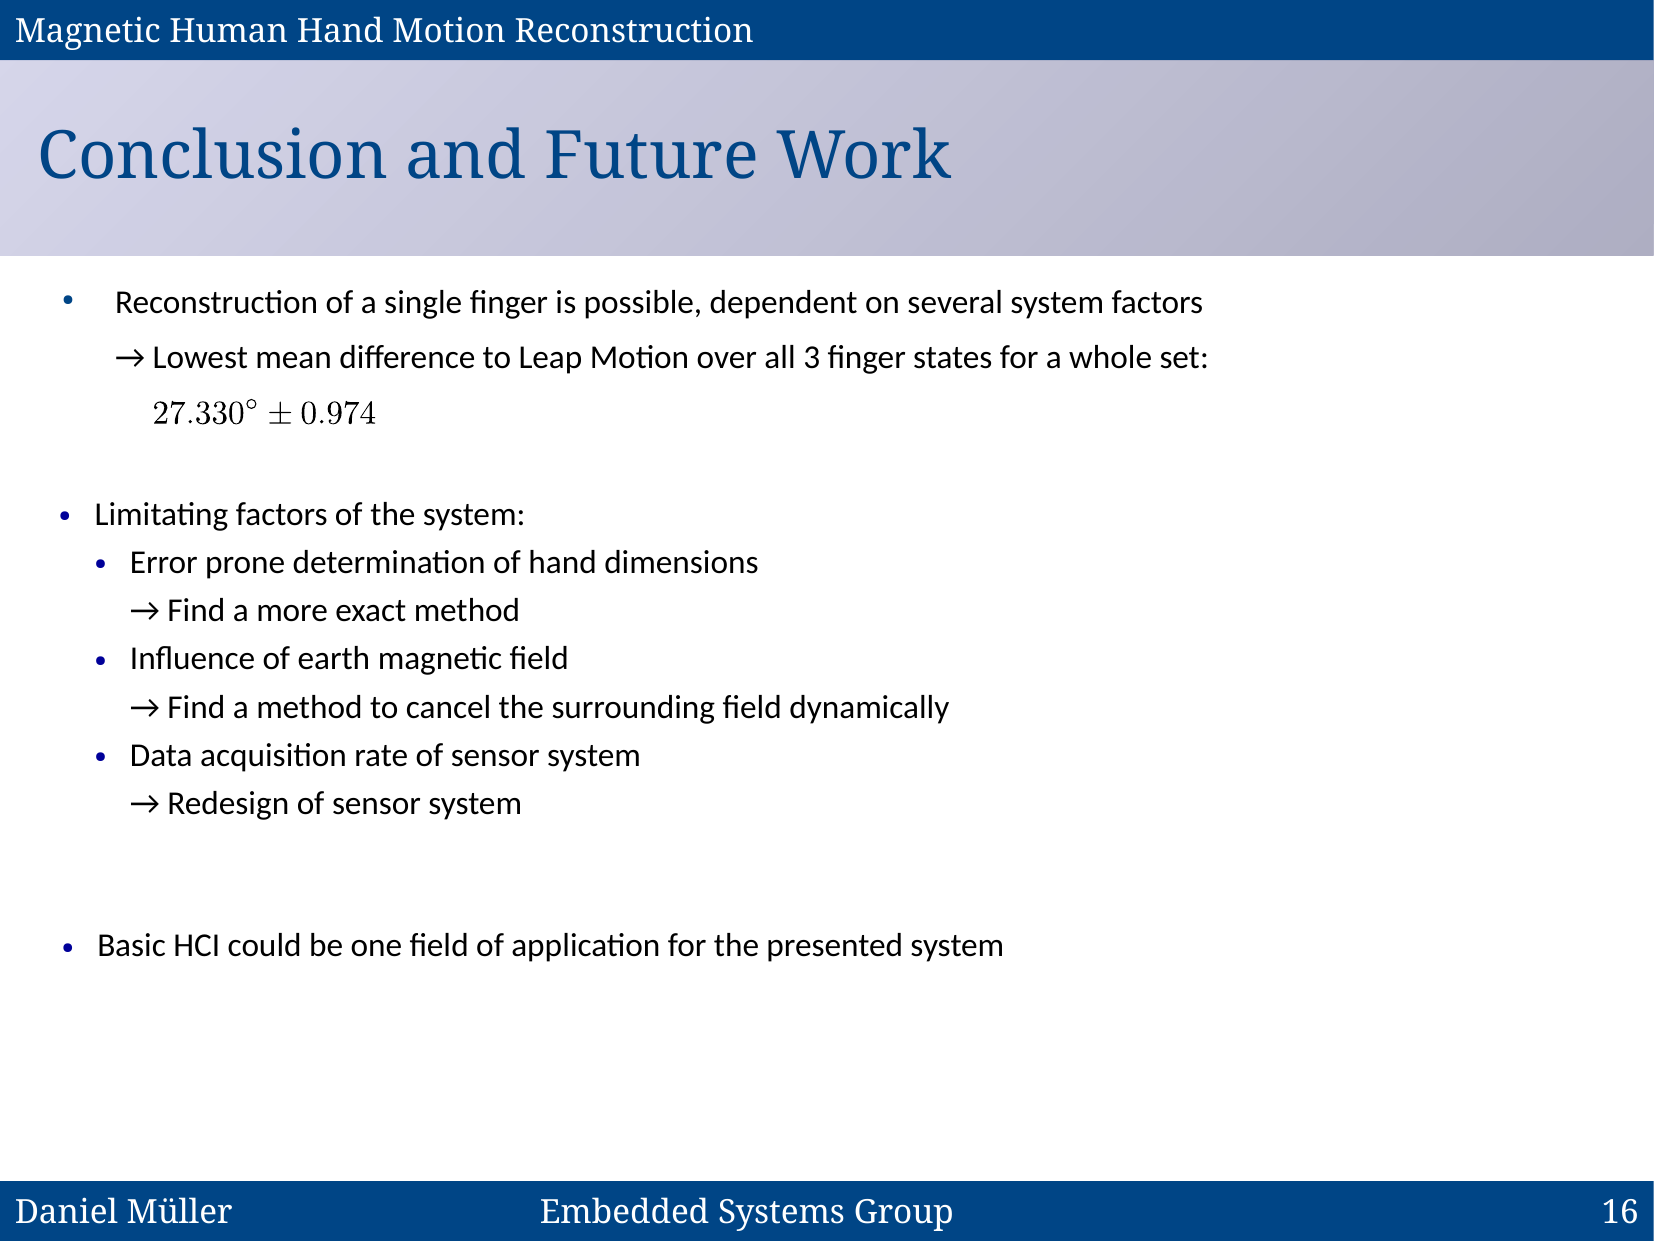

# Conclusion and Future Work
Reconstruction of a single finger is possible, dependent on several system factors
→ Lowest mean difference to Leap Motion over all 3 finger states for a whole set:
Limitating factors of the system:
Error prone determination of hand dimensions
→ Find a more exact method
Influence of earth magnetic field
→ Find a method to cancel the surrounding field dynamically
Data acquisition rate of sensor system
→ Redesign of sensor system
Basic HCI could be one field of application for the presented system